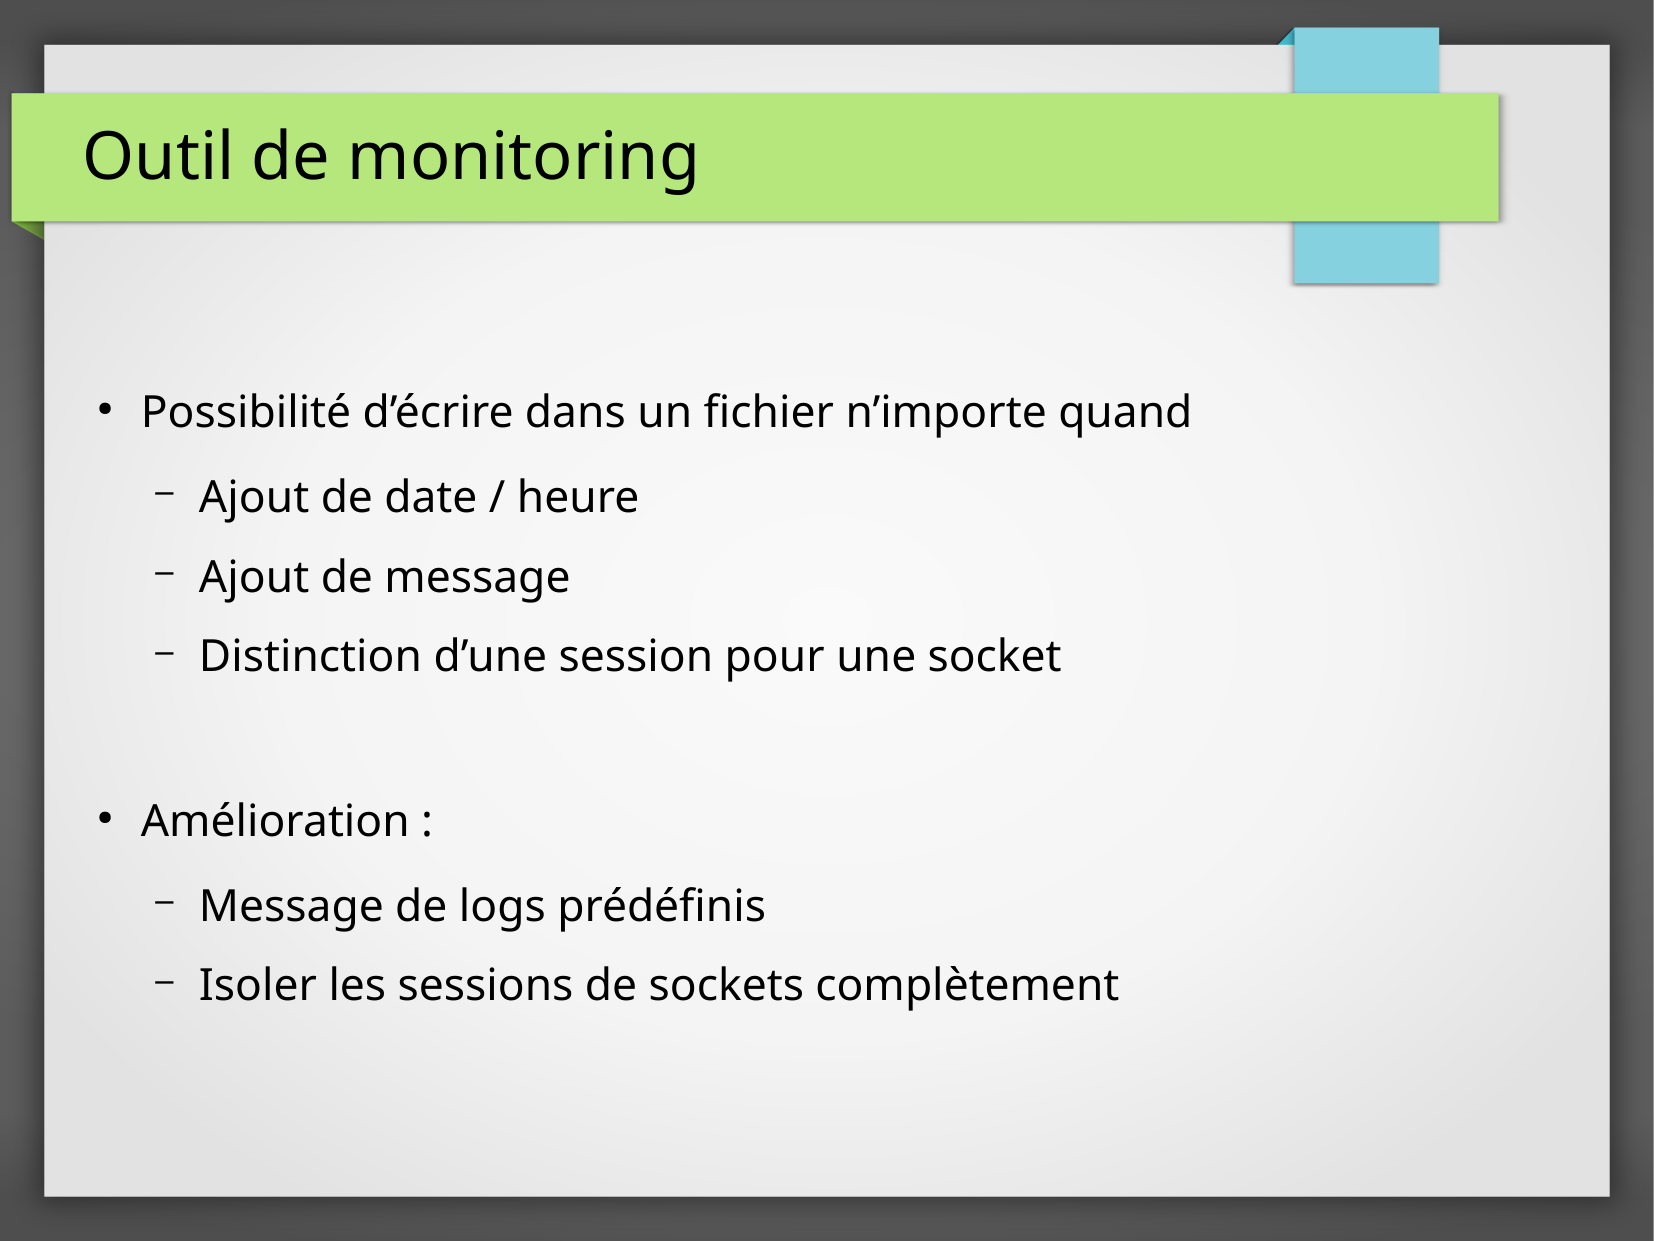

# Outil de monitoring
Possibilité d’écrire dans un fichier n’importe quand
Ajout de date / heure
Ajout de message
Distinction d’une session pour une socket
Amélioration :
Message de logs prédéfinis
Isoler les sessions de sockets complètement